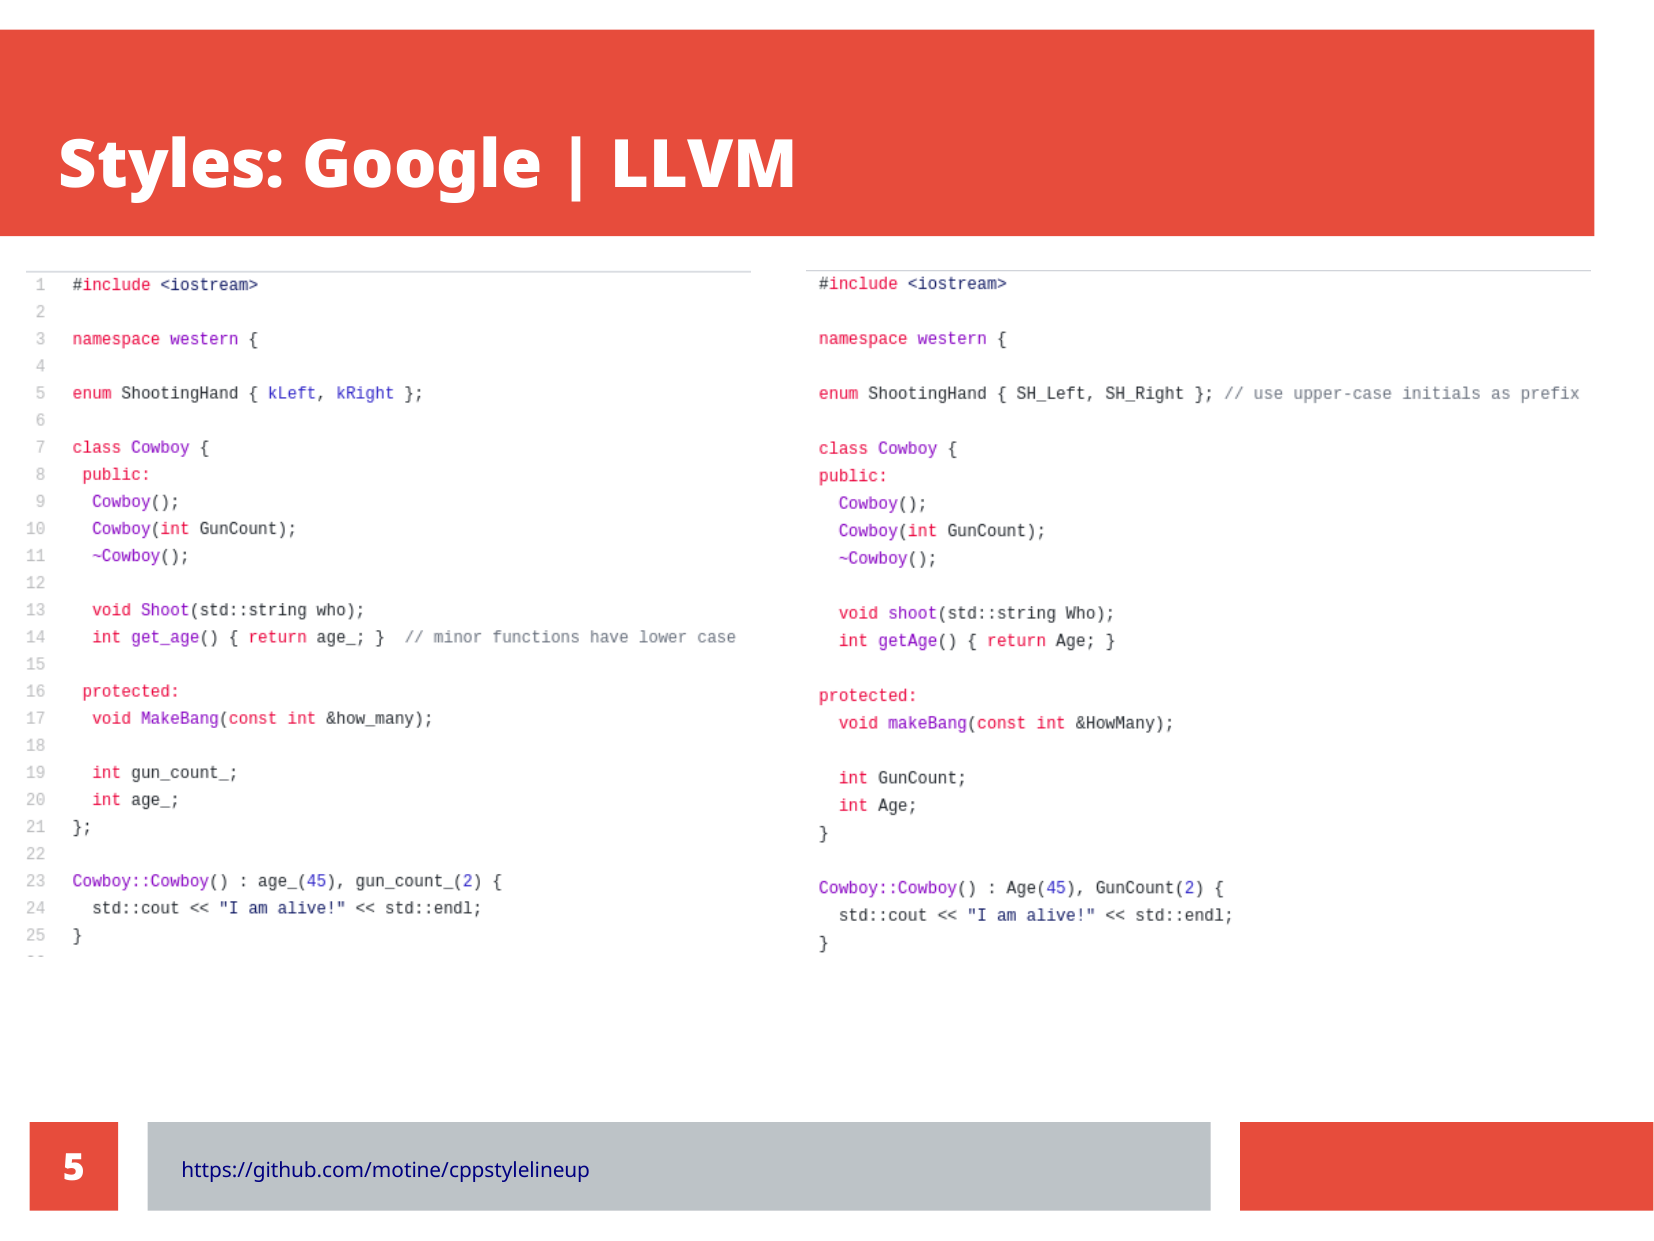

# Styles: Google | LLVM
5
https://github.com/motine/cppstylelineup